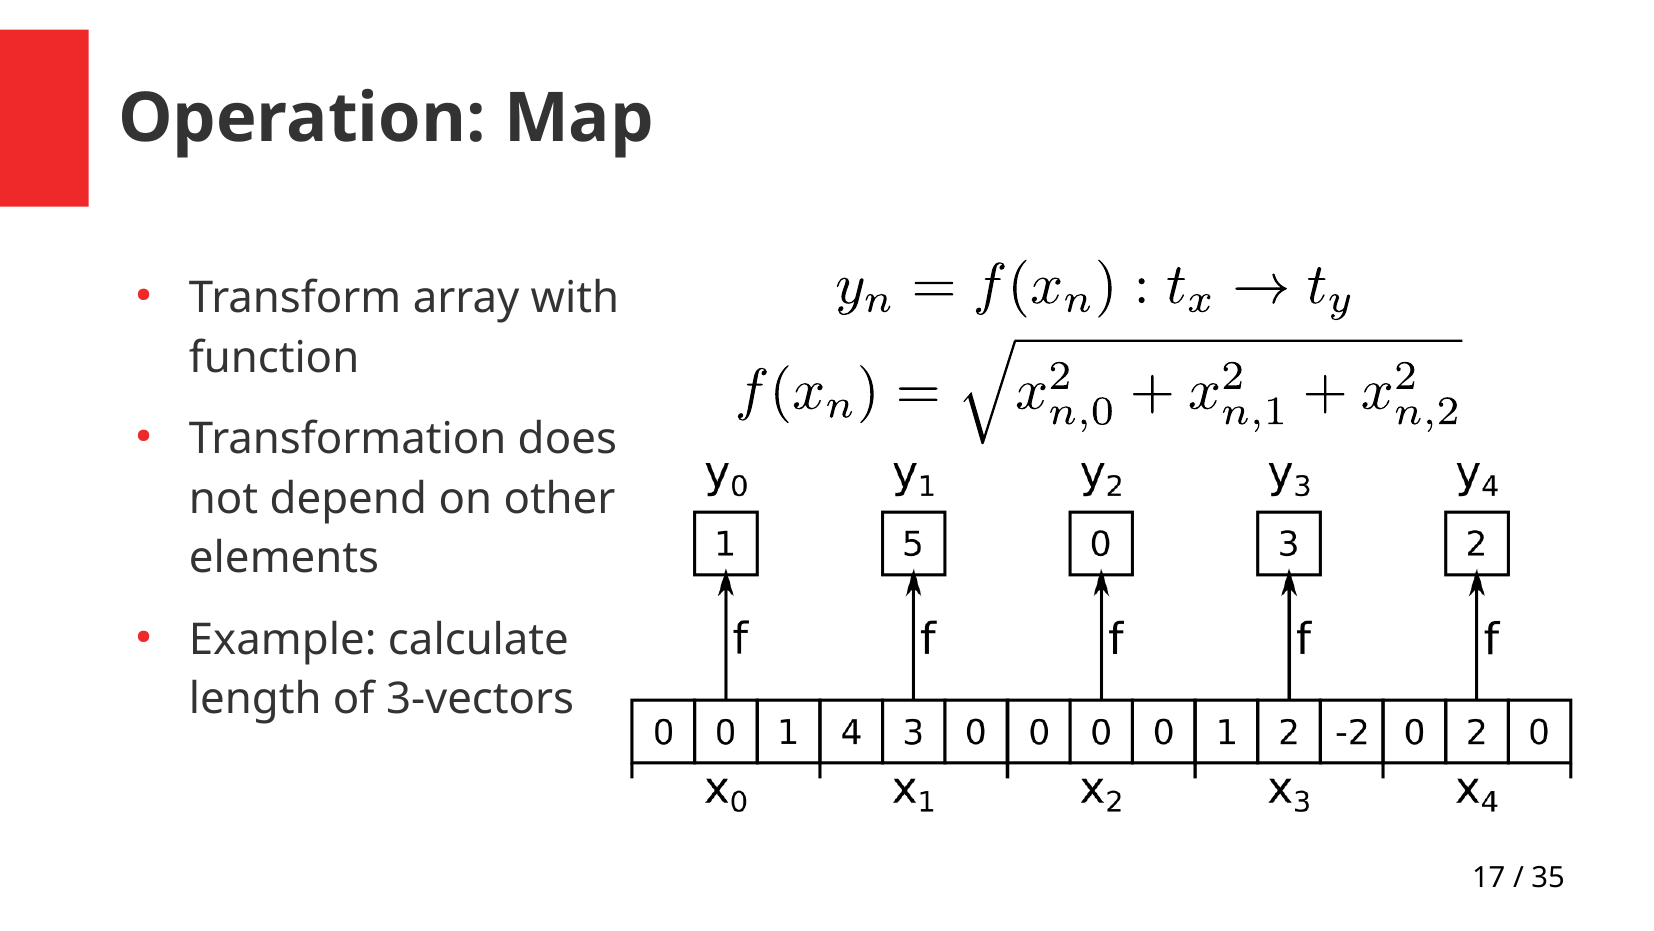

# Operation: Map
Transform array with function
Transformation does not depend on other elements
Example: calculate length of 3-vectors
17